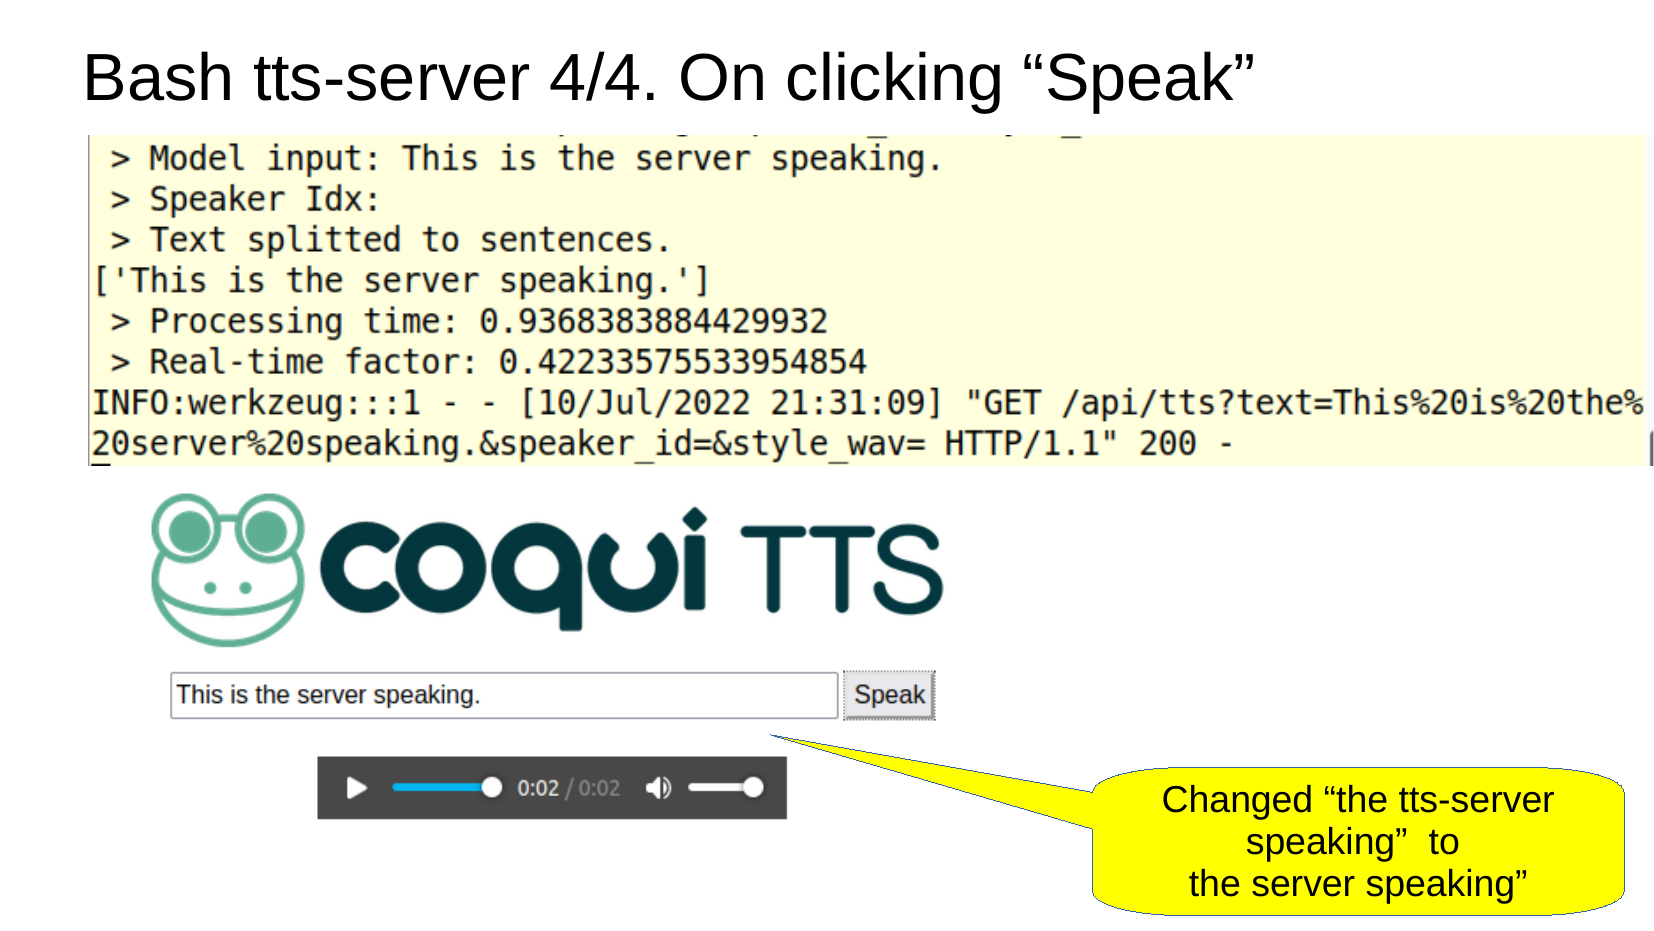

# Bash tts-server 4/4. On clicking “Speak”
Changed “the tts-server speaking” to
the server speaking”